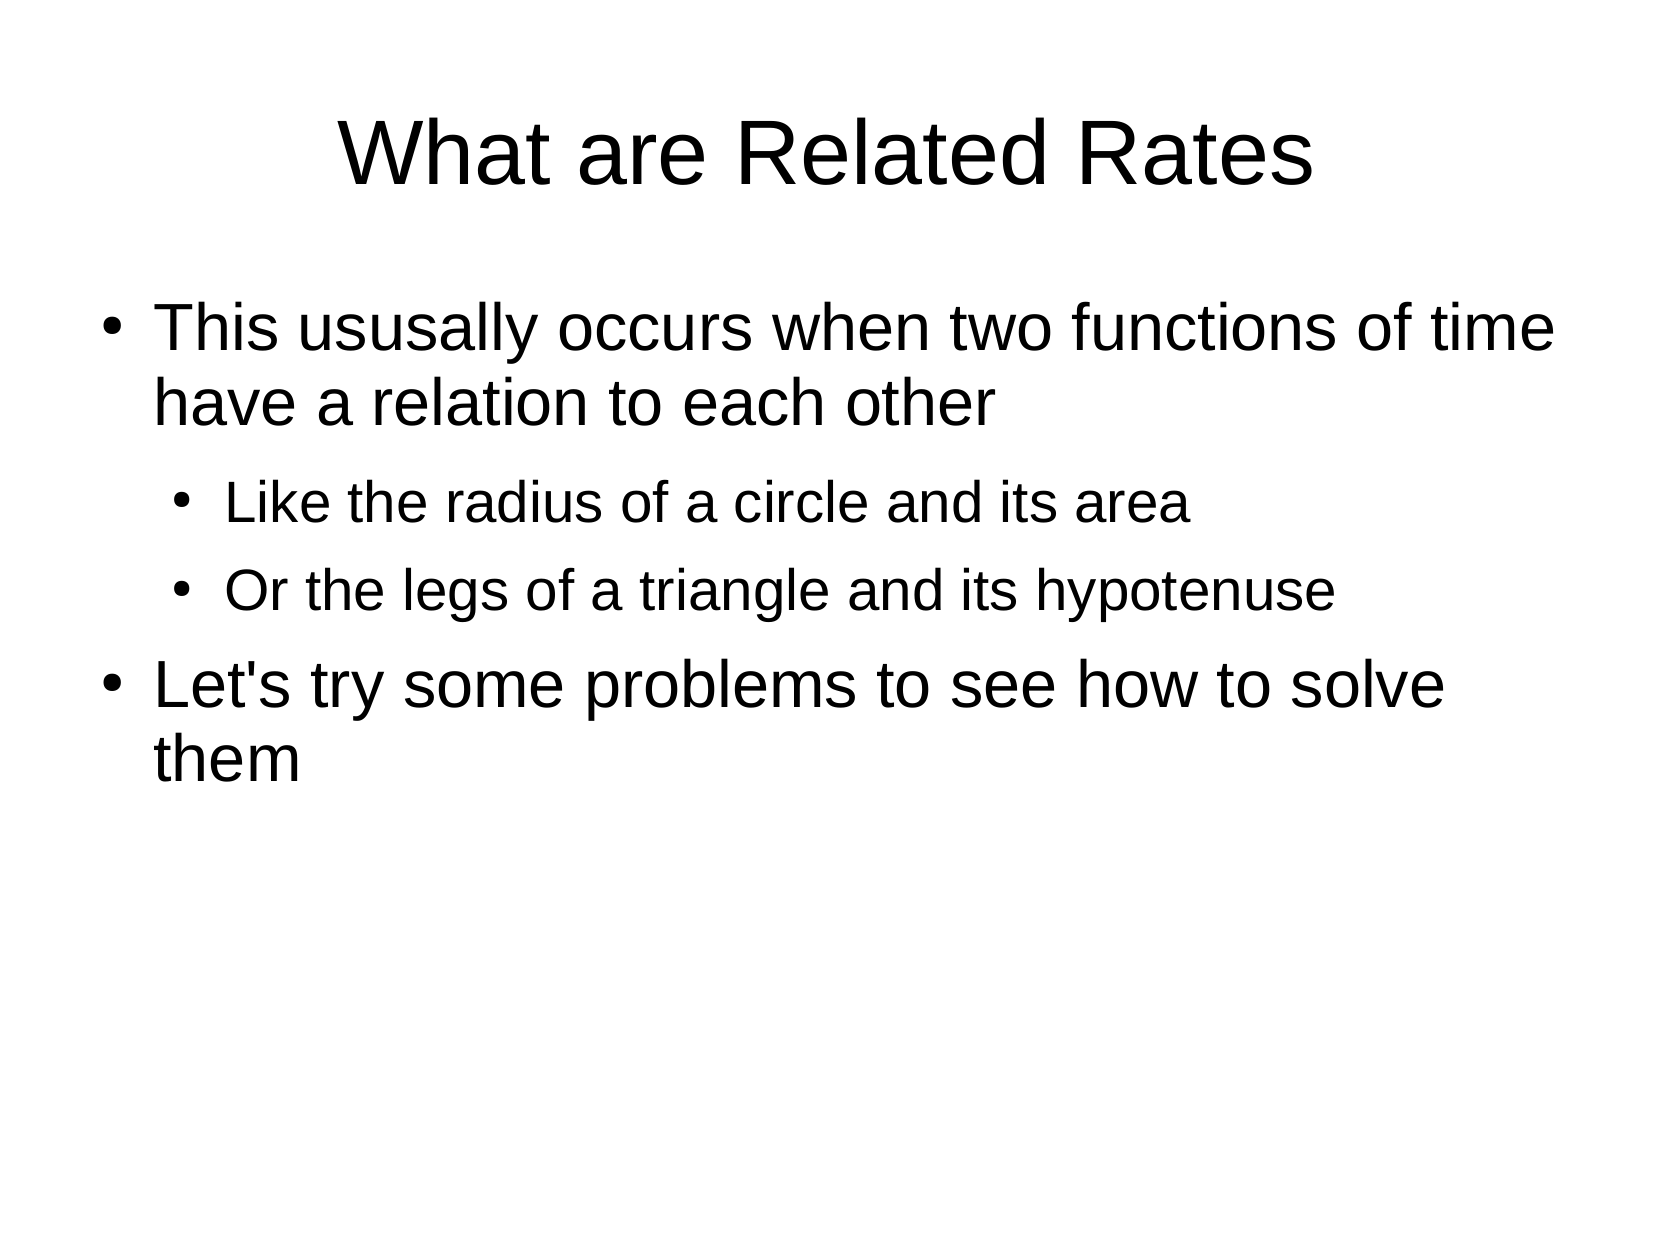

# What are Related Rates
This ususally occurs when two functions of time have a relation to each other
Like the radius of a circle and its area
Or the legs of a triangle and its hypotenuse
Let's try some problems to see how to solve them